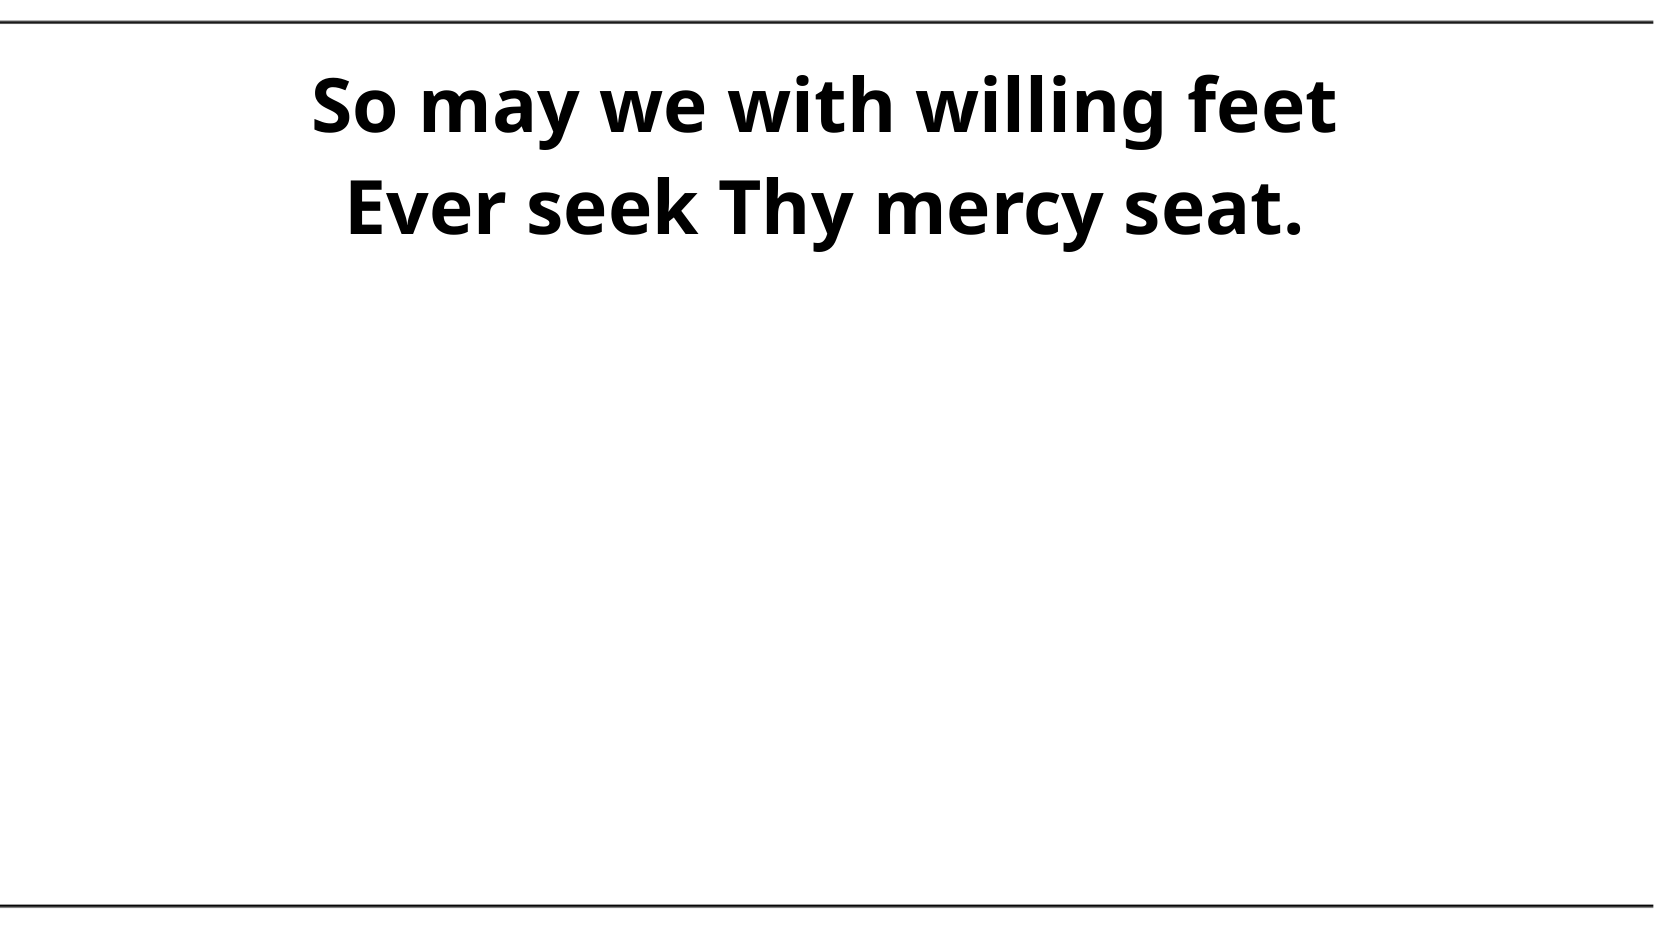

So may we with willing feet
Ever seek Thy mercy seat.